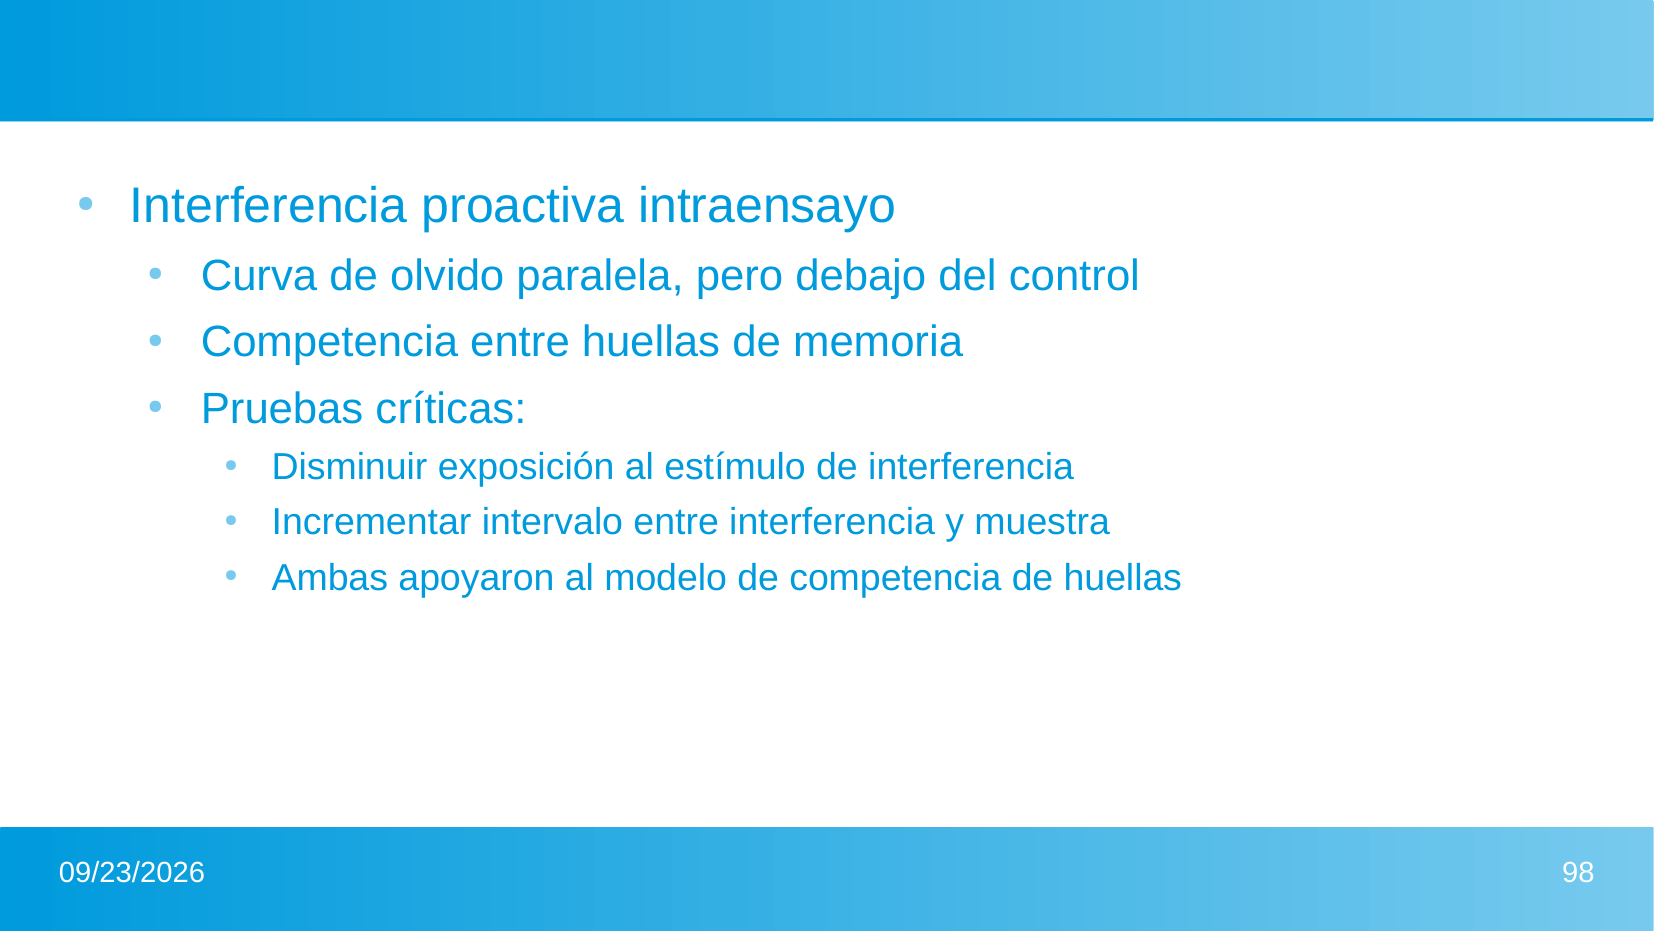

# Interferencia proactiva intraensayo
Curva de olvido paralela, pero debajo del control
Competencia entre huellas de memoria
Pruebas críticas:
Disminuir exposición al estímulo de interferencia
Incrementar intervalo entre interferencia y muestra
Ambas apoyaron al modelo de competencia de huellas
98